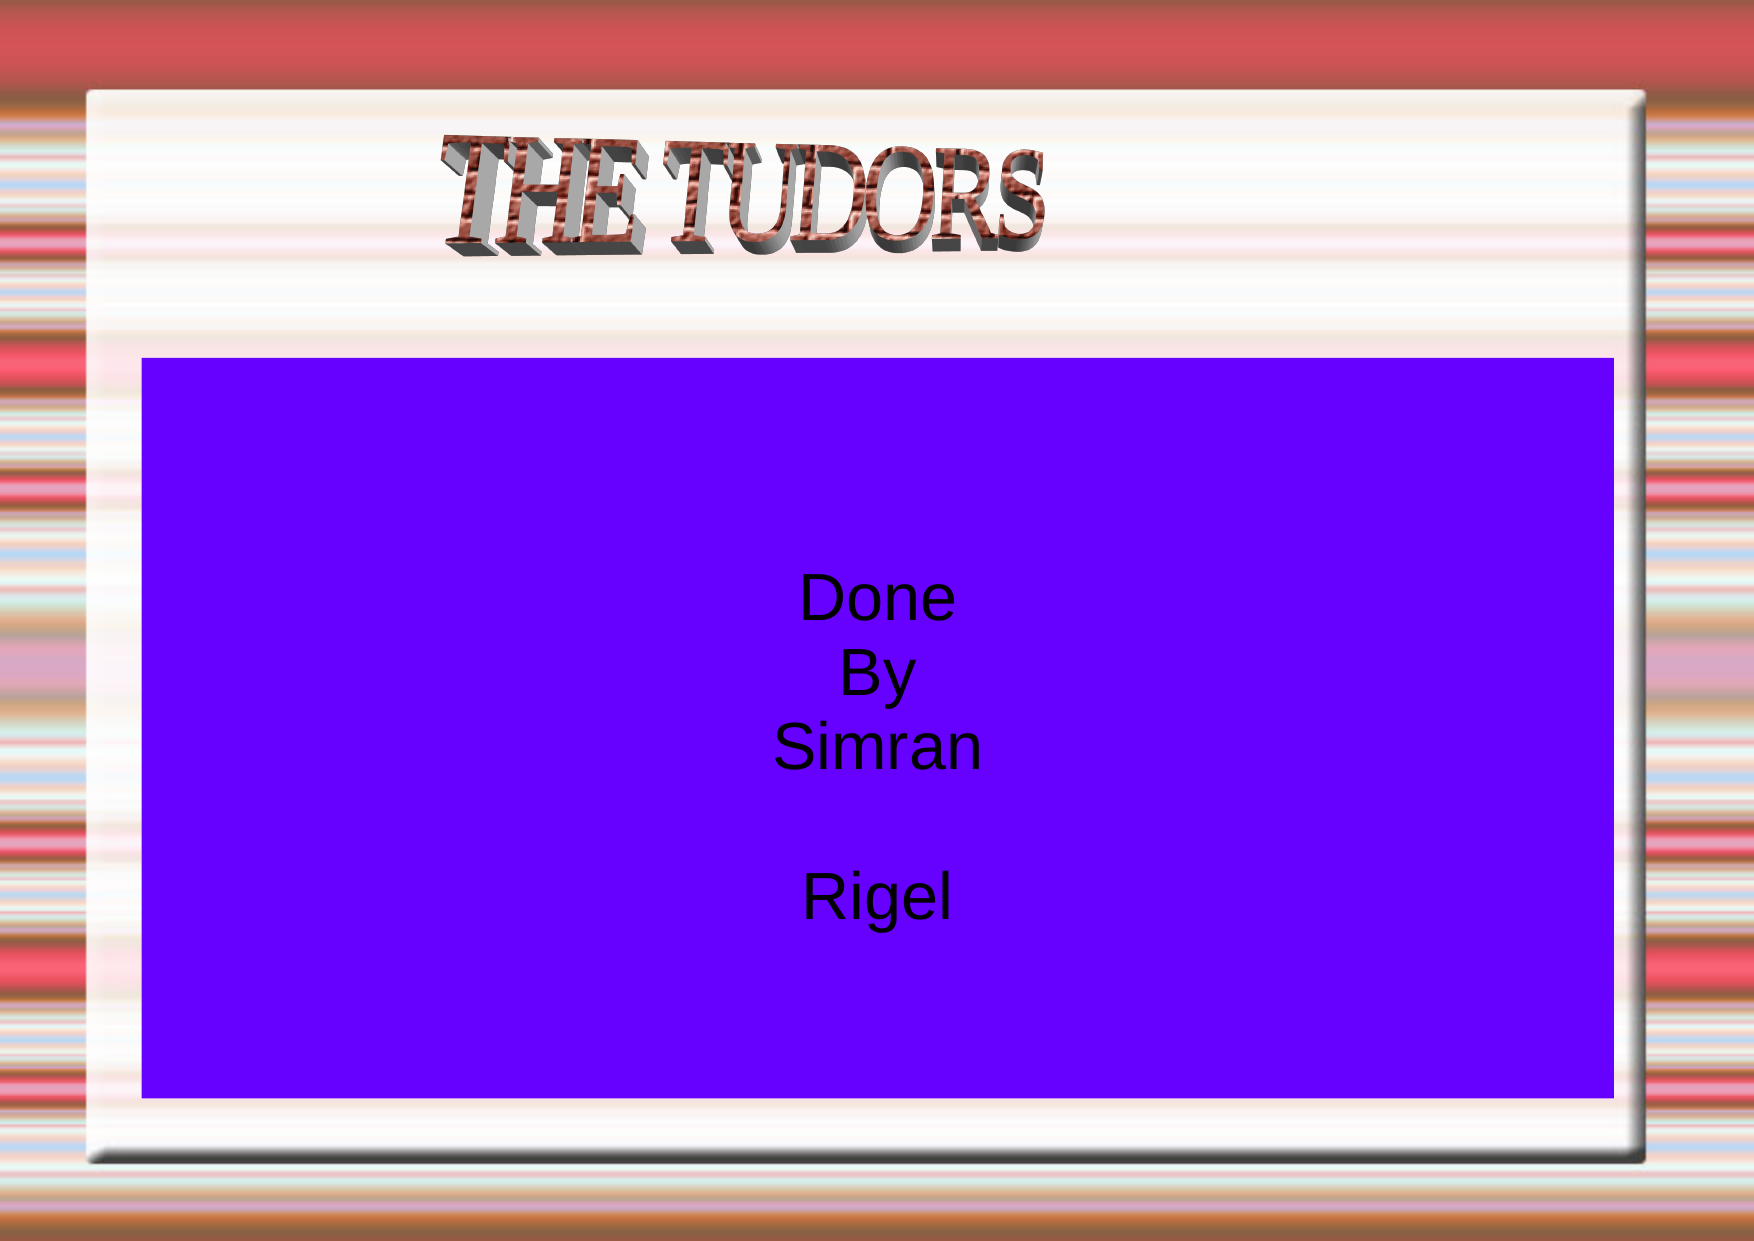

#
THE TUDORS
Done
By
Simran
Rigel